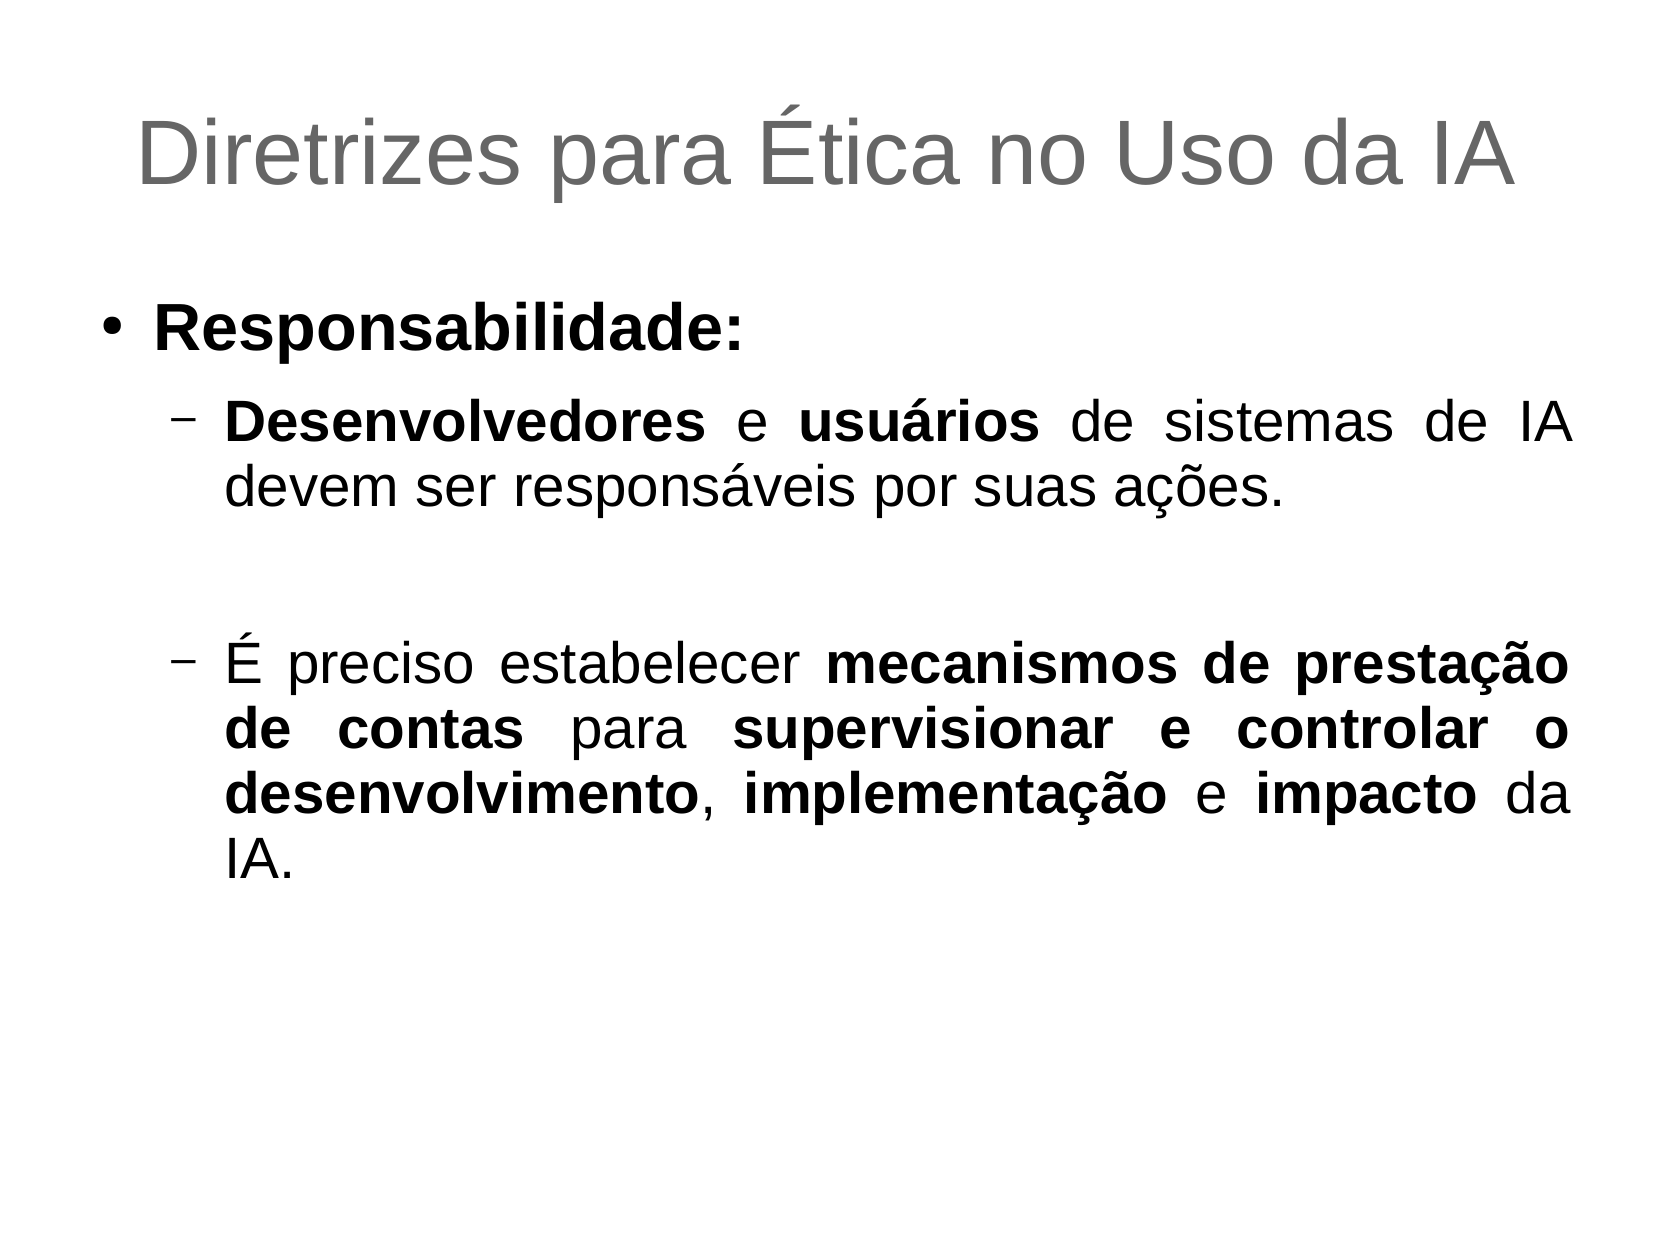

# Diretrizes para Ética no Uso da IA
Responsabilidade:
Desenvolvedores e usuários de sistemas de IA devem ser responsáveis por suas ações.
É preciso estabelecer mecanismos de prestação de contas para supervisionar e controlar o desenvolvimento, implementação e impacto da IA.